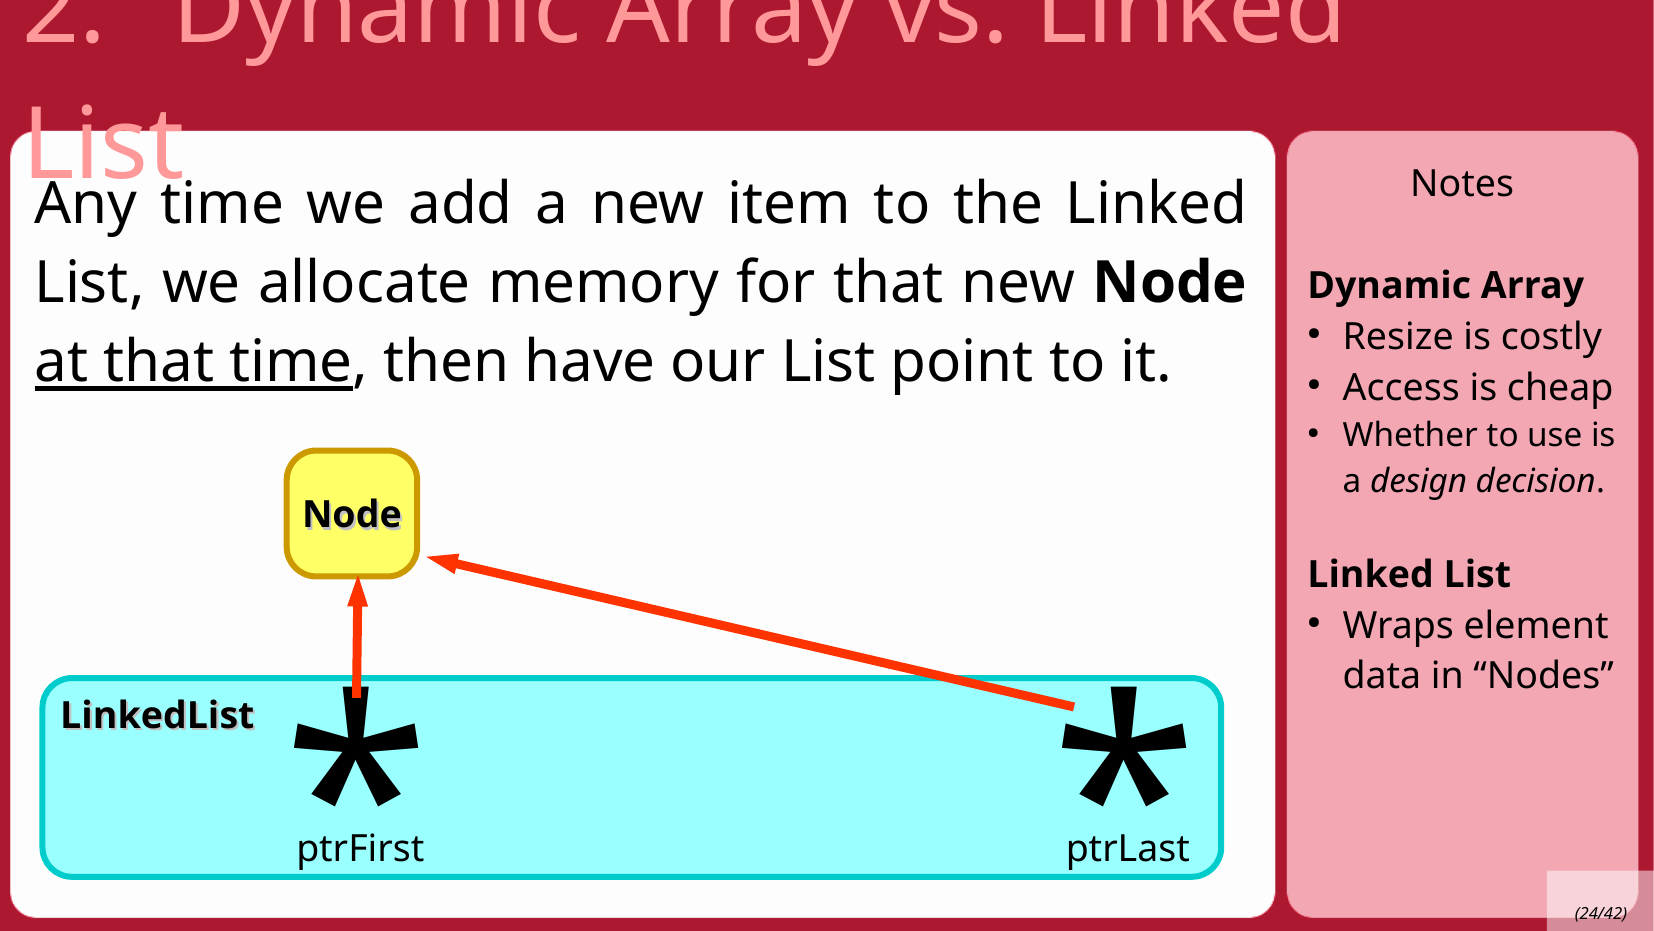

# 2.	Dynamic Array vs. Linked List
Notes
Dynamic Array
Resize is costly
Access is cheap
Whether to use is a design decision.
Linked List
Wraps element data in “Nodes”
Any time we add a new item to the Linked List, we allocate memory for that new Node at that time, then have our List point to it.
Node
*
*
LinkedList
ptrFirst
ptrLast